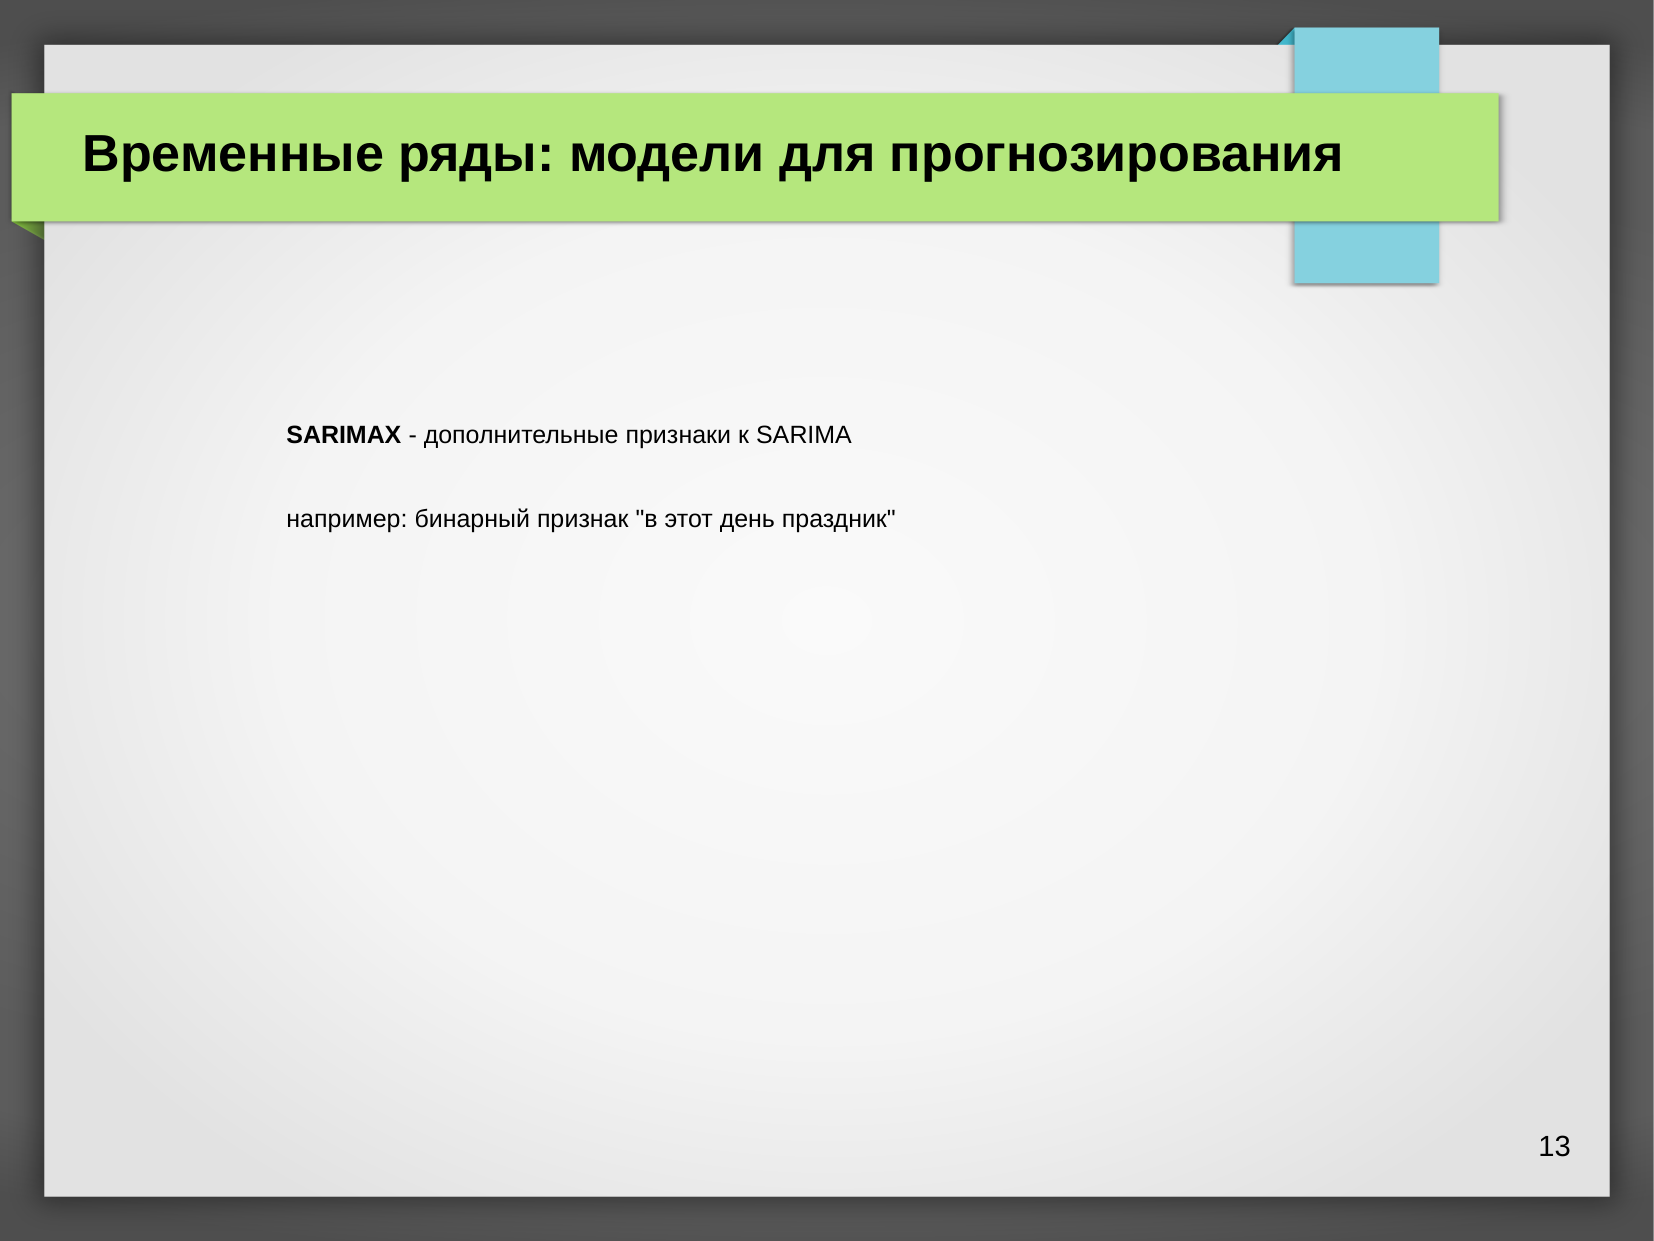

# Временные ряды: модели для прогнозирования
SARIMAX - дополнительные признаки к SARIMA
например: бинарный признак "в этот день праздник"
13